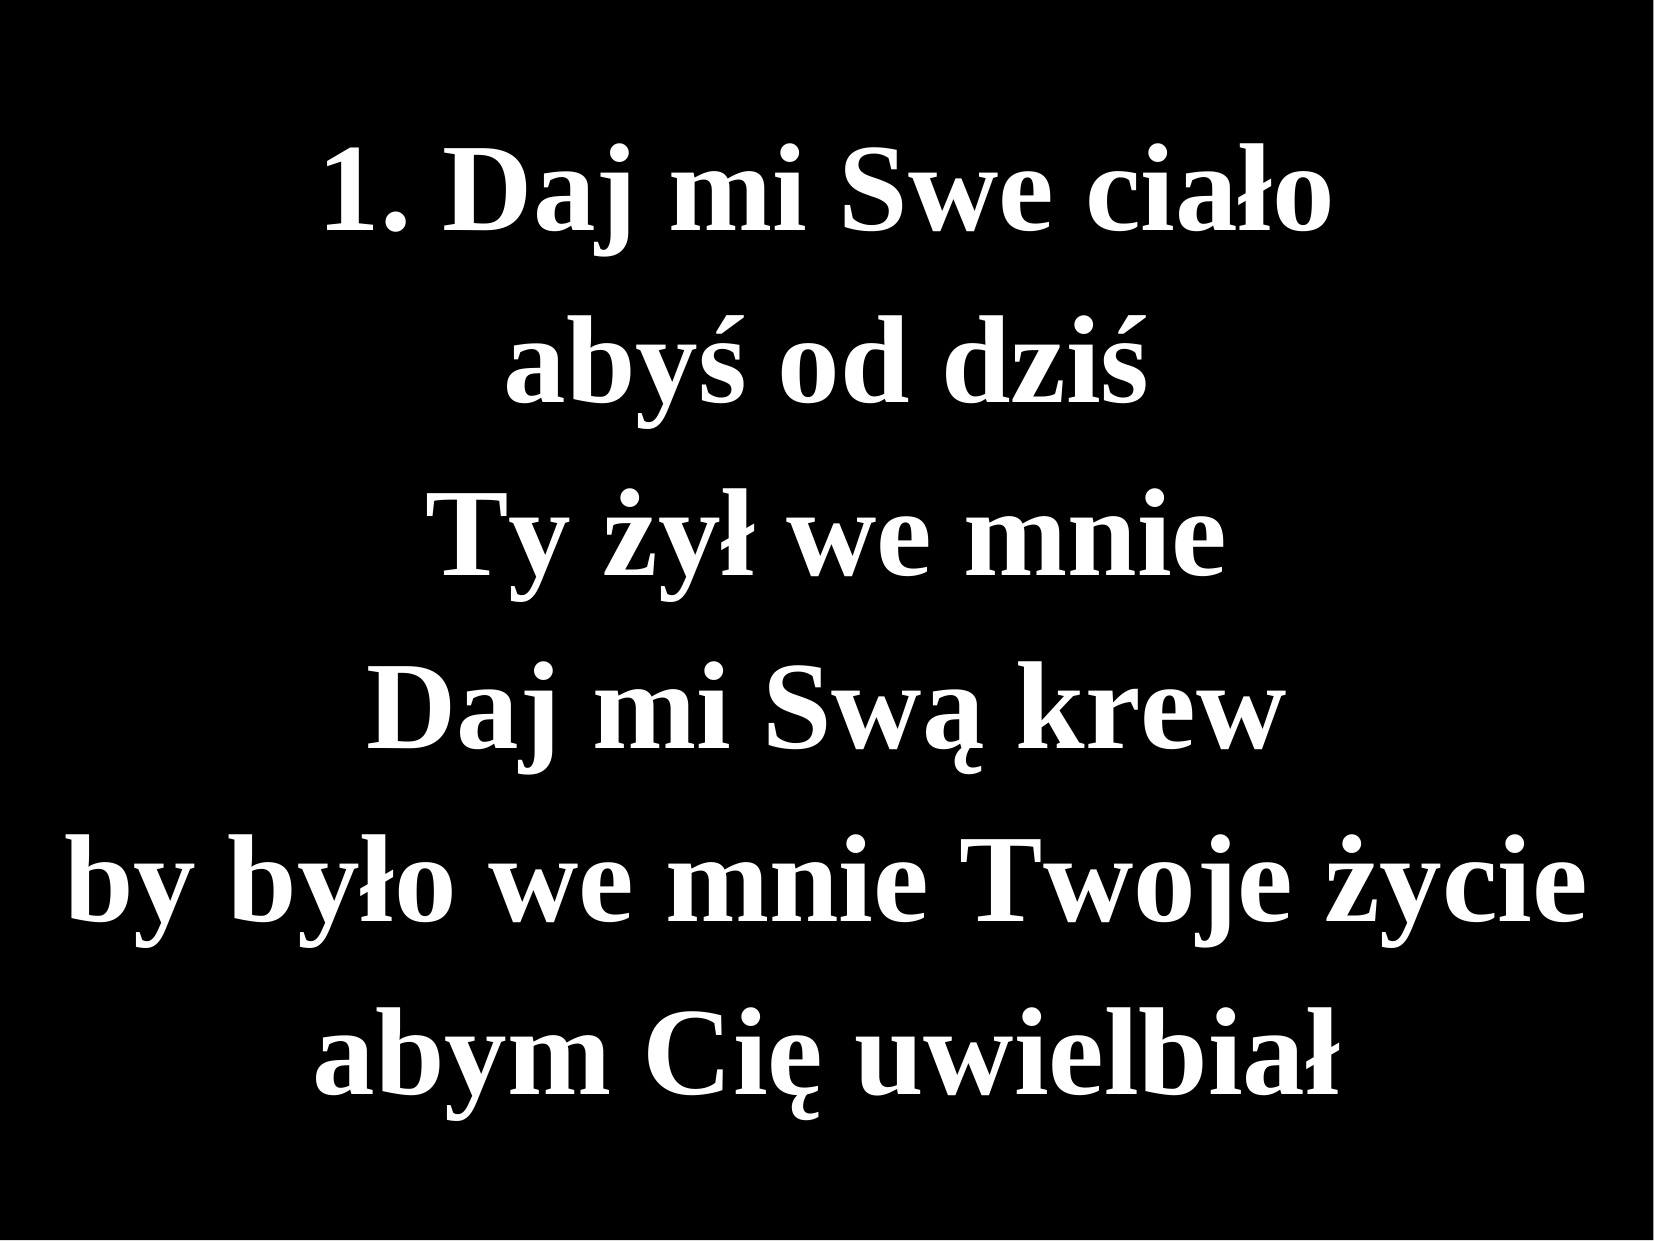

# 1. Daj mi Swe ciało ppp abyś od dziś ppp Ty żył we mnie ppp Daj mi Swą krew ppp by było we mnie Twoje życie ppp abym Cię uwielbiał